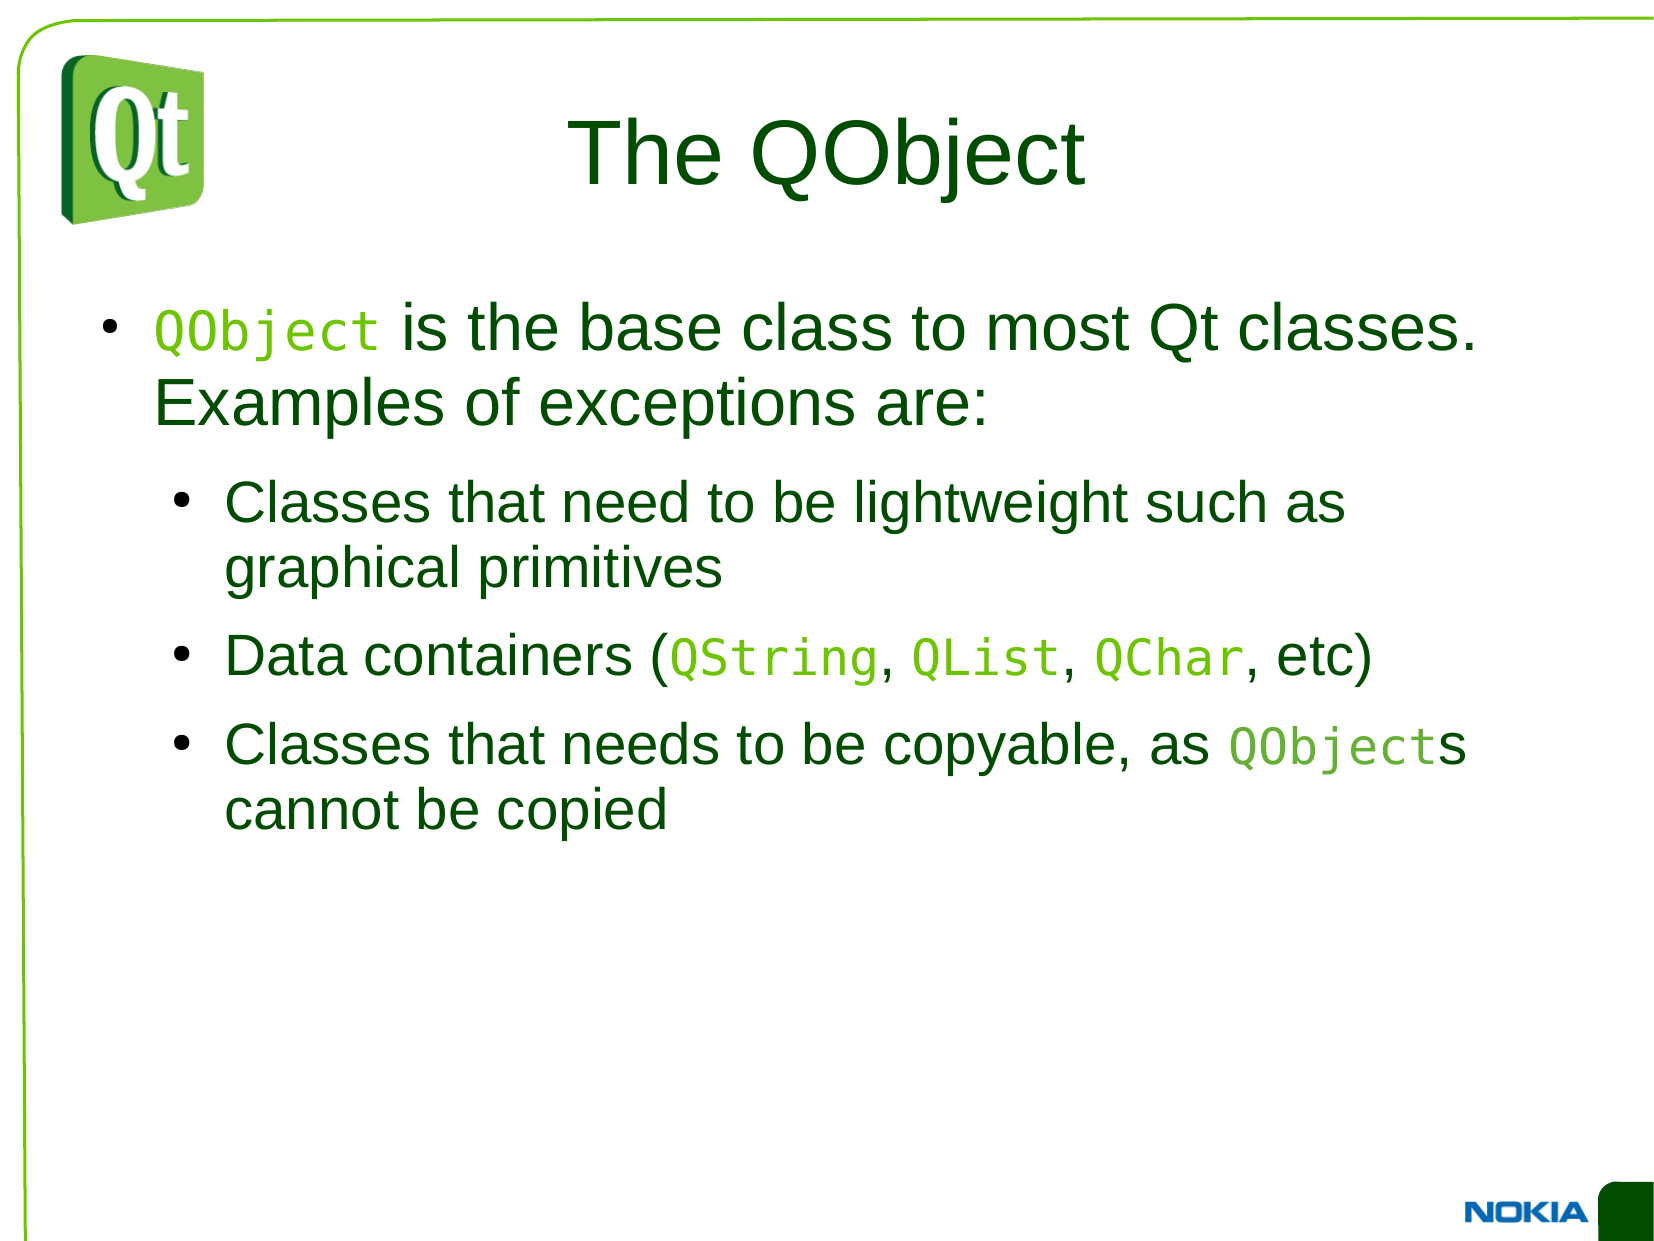

# The QObject
QObject is the base class to most Qt classes. Examples of exceptions are:
Classes that need to be lightweight such as graphical primitives
Data containers (QString, QList, QChar, etc)
Classes that needs to be copyable, as QObjects cannot be copied